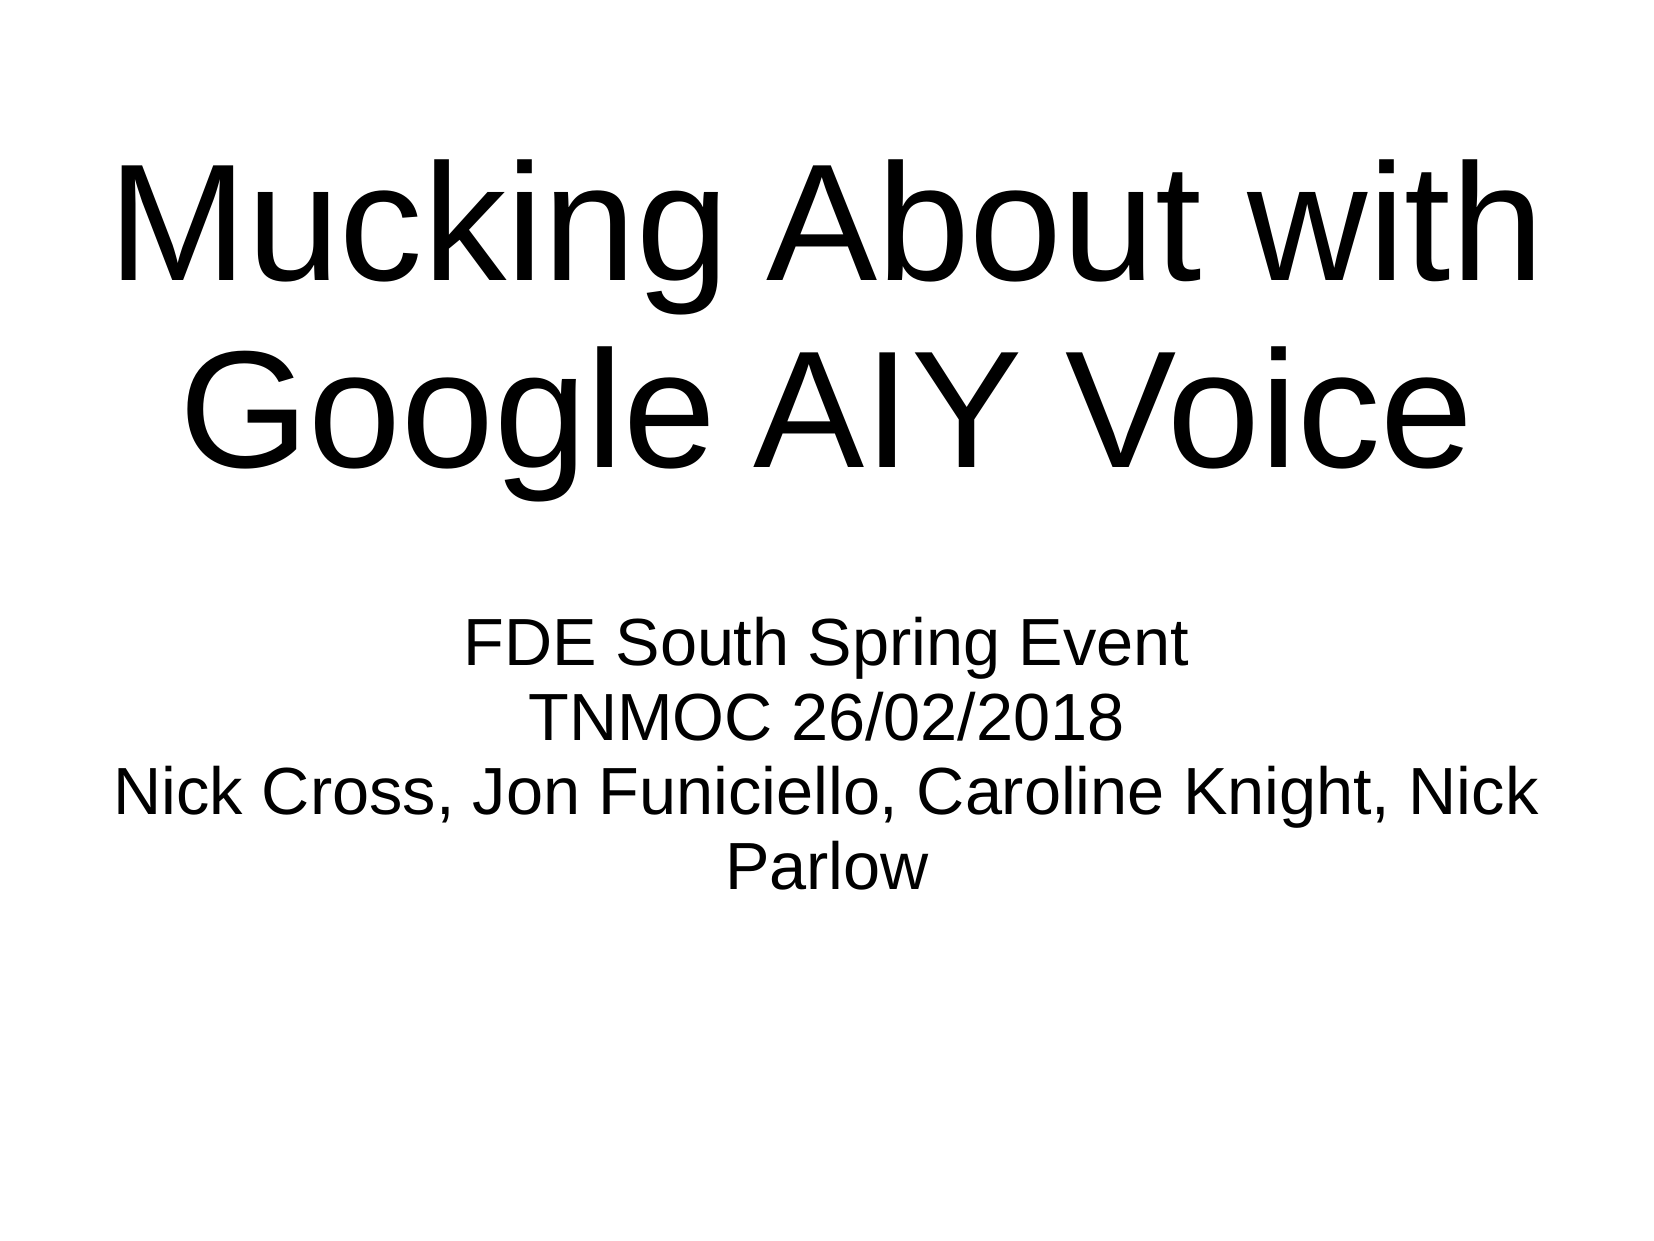

# Mucking About with Google AIY Voice FDE South Spring Event TNMOC 26/02/2018 Nick Cross, Jon Funiciello, Caroline Knight, Nick Parlow